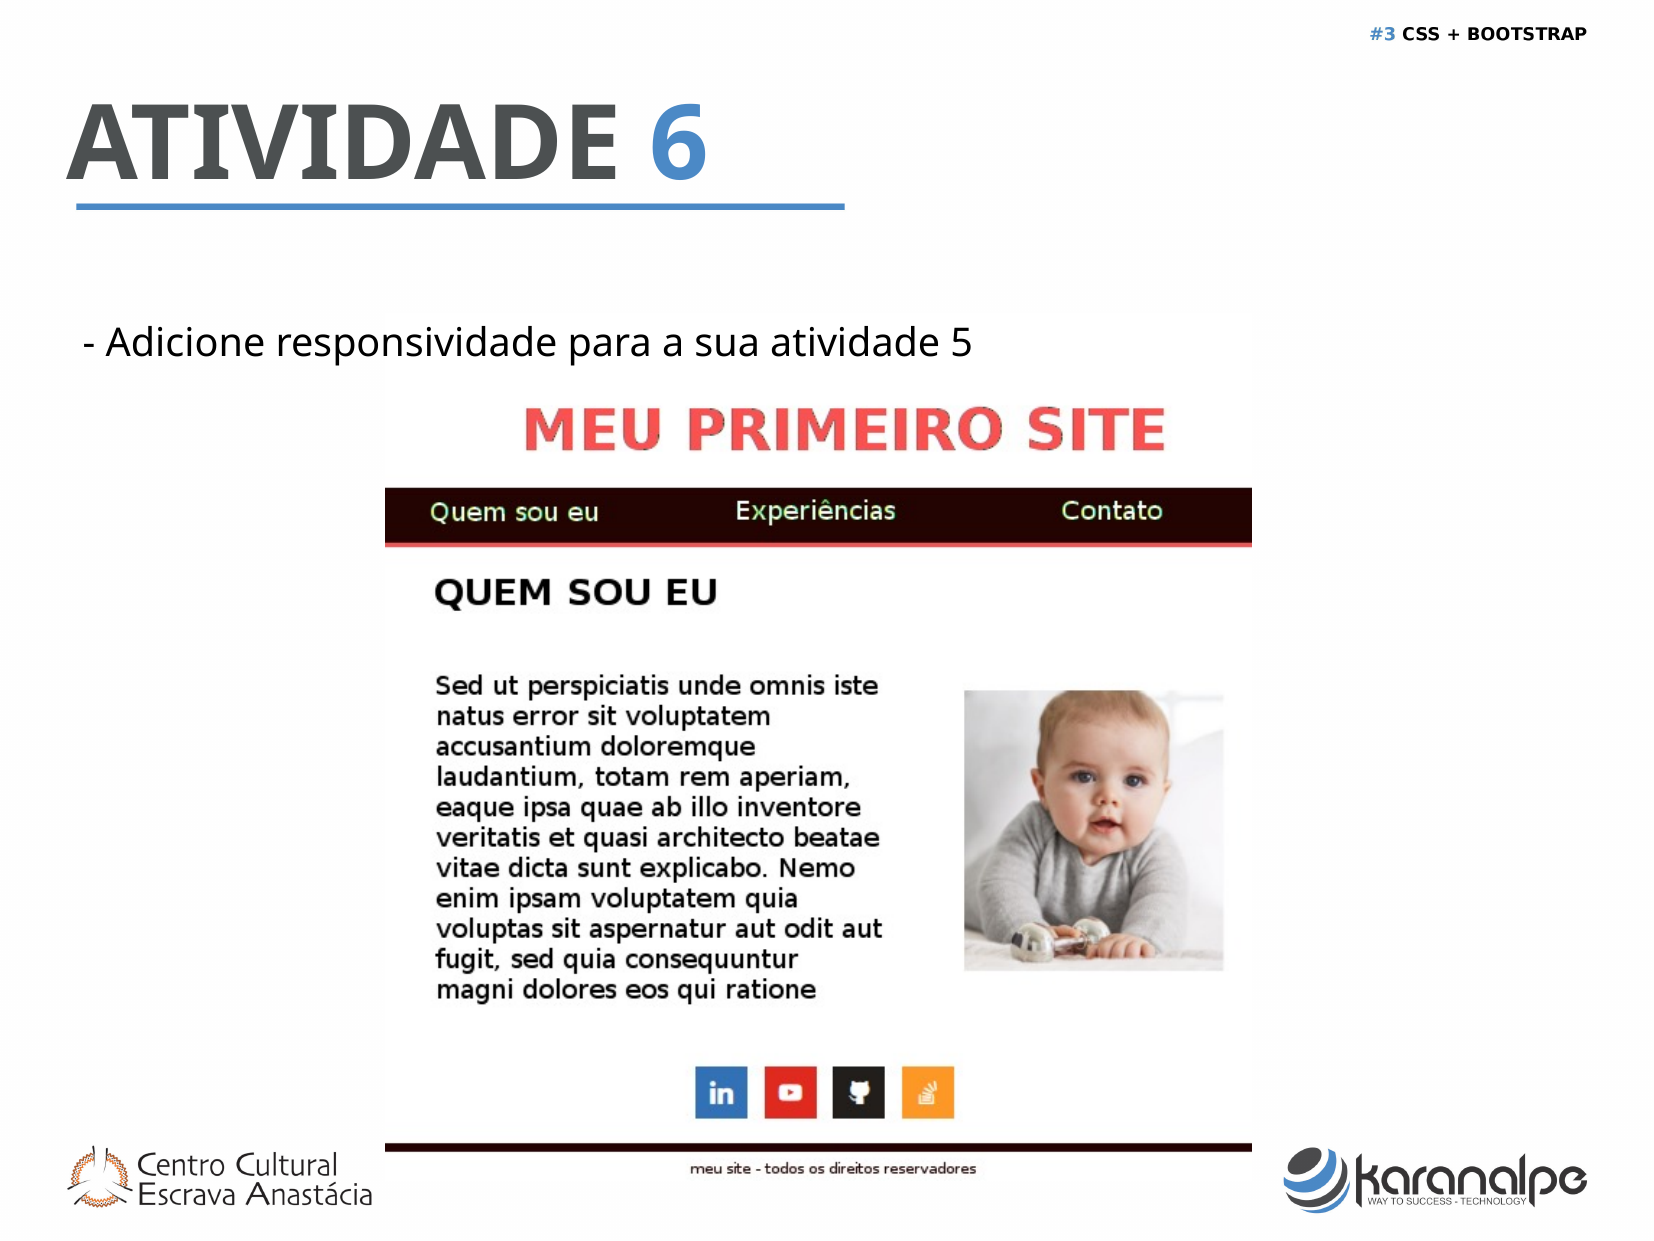

ATIVIDADE 6
# - Adicione responsividade para a sua atividade 5